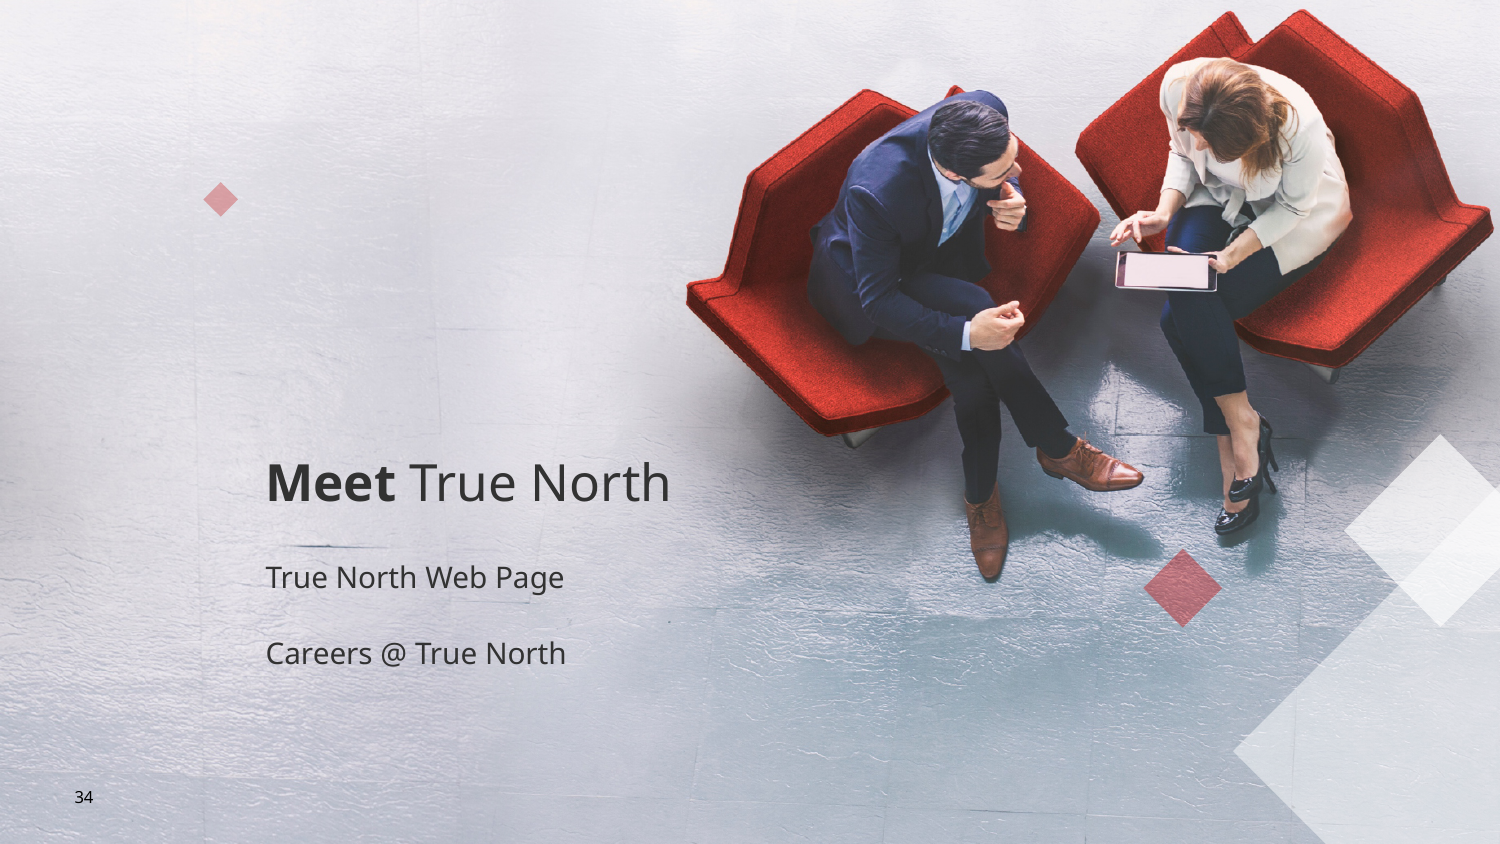

Meet True North
True North Web Page
Careers @ True North